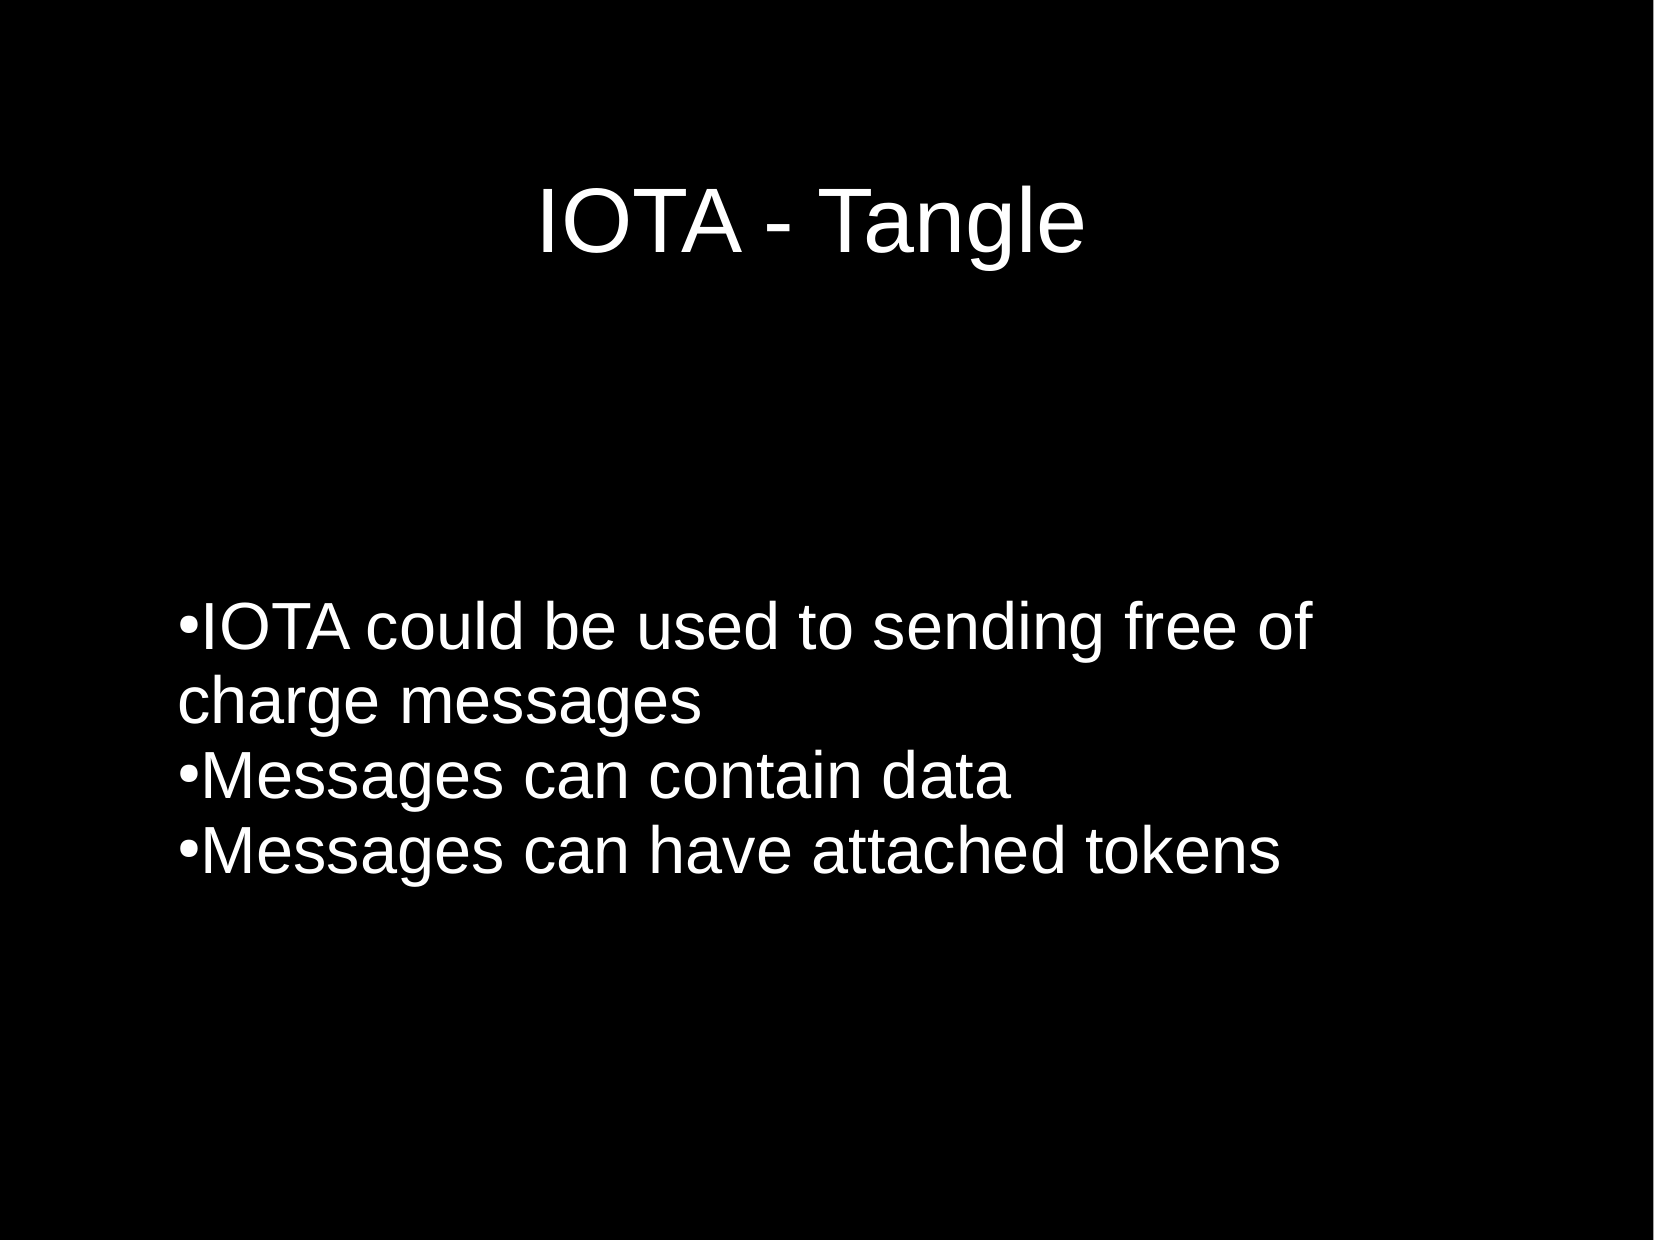

# IOTA - Tangle
IOTA could be used to sending free of charge messages
Messages can contain data
Messages can have attached tokens